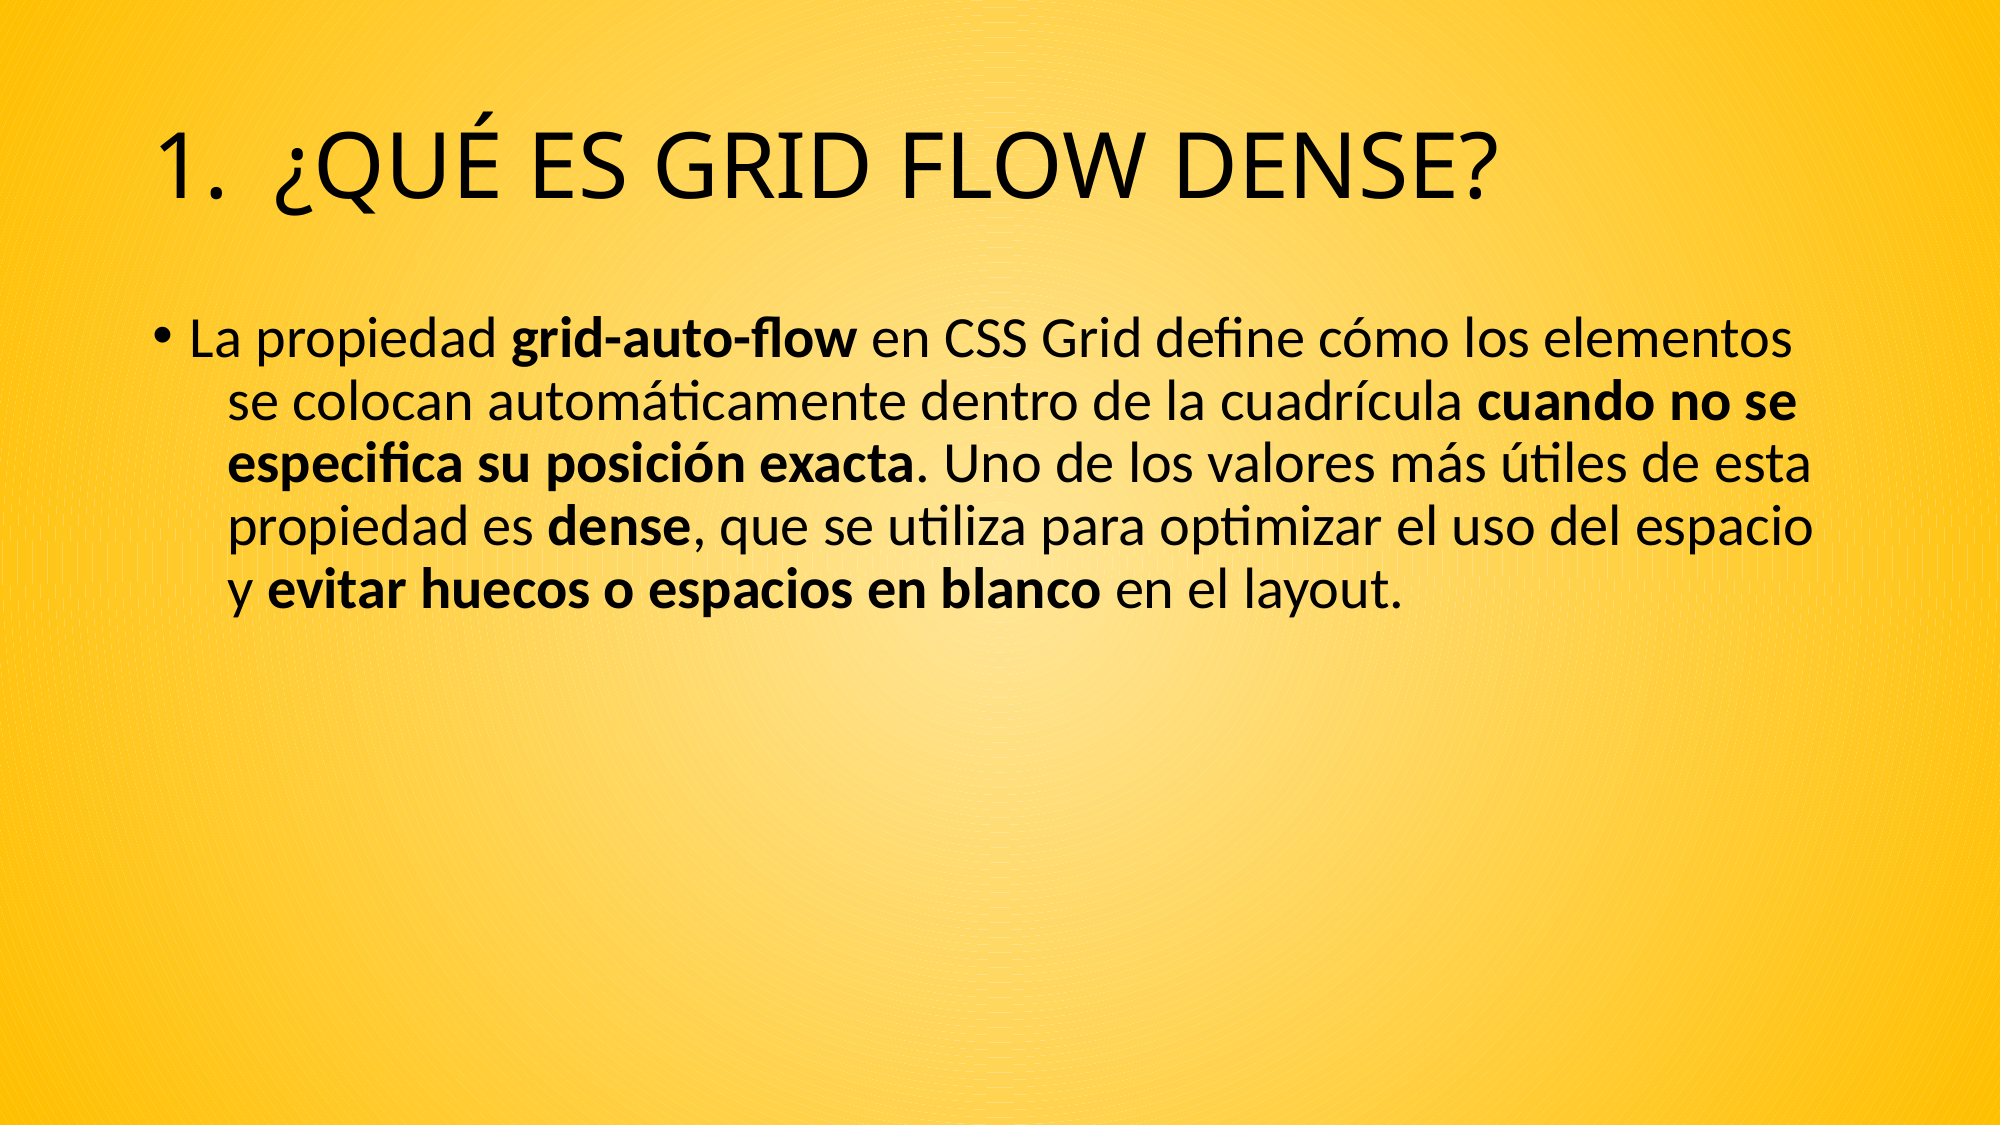

# ¿QUÉ ES GRID FLOW DENSE?
La propiedad grid-auto-flow en CSS Grid define cómo los elementos se colocan automáticamente dentro de la cuadrícula cuando no se especifica su posición exacta. Uno de los valores más útiles de esta propiedad es dense, que se utiliza para optimizar el uso del espacio y evitar huecos o espacios en blanco en el layout.